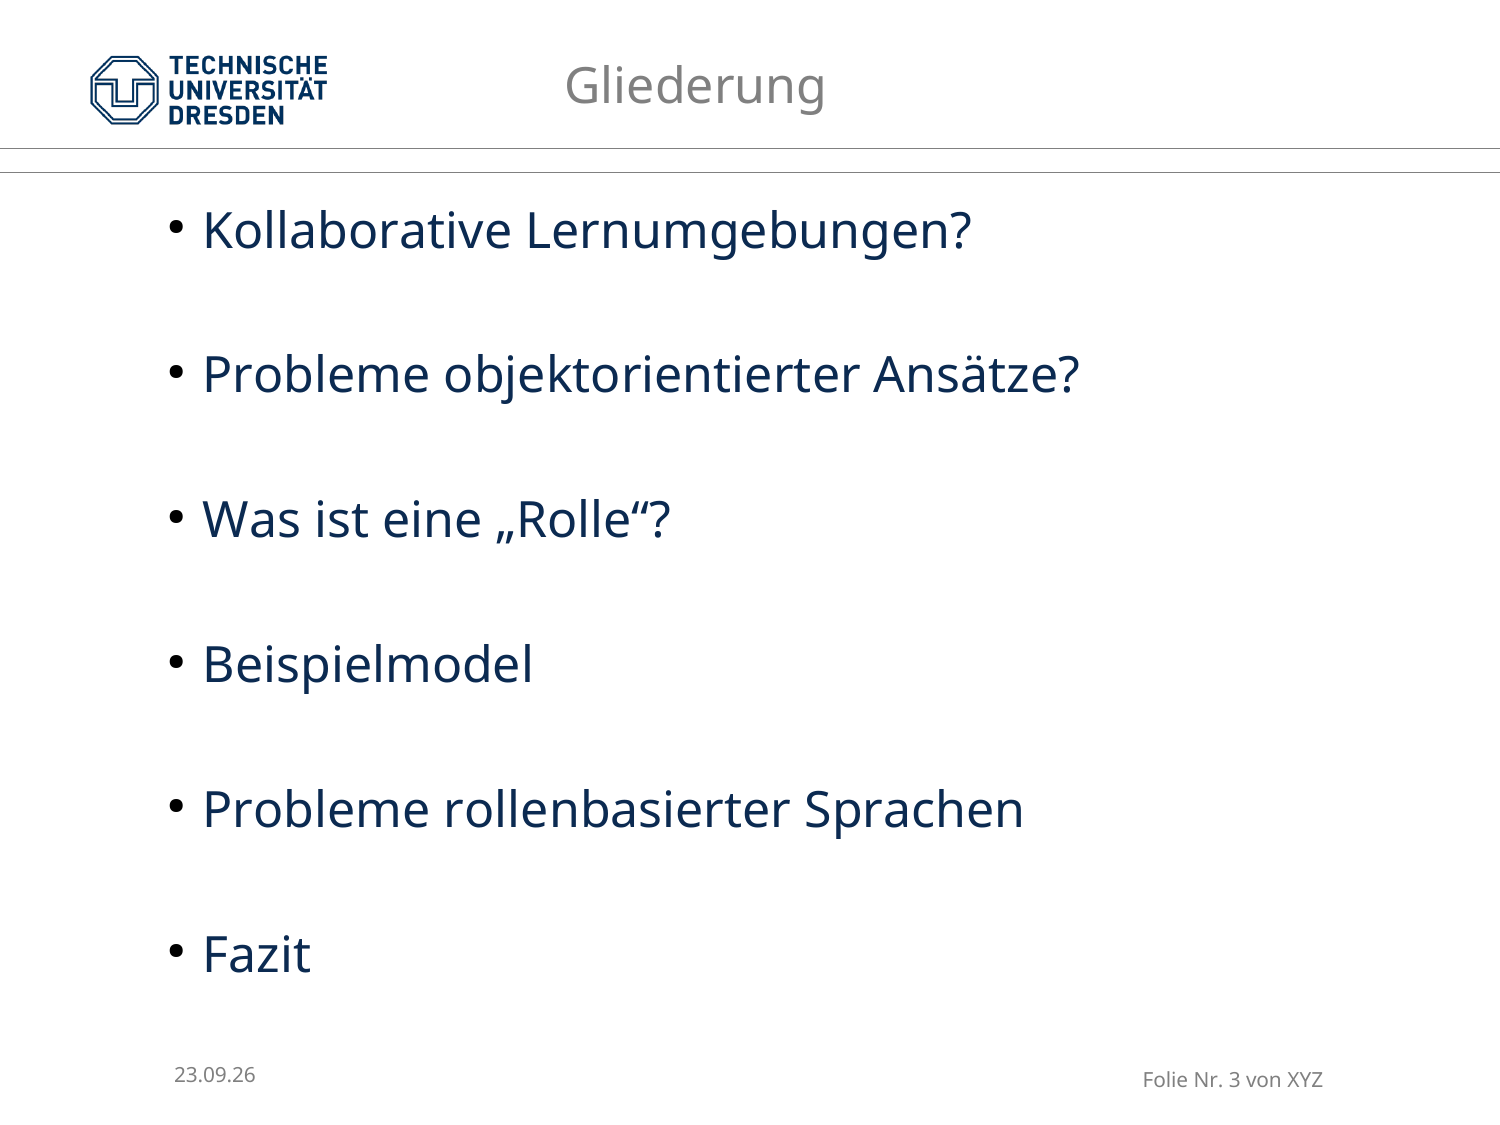

# Gliederung
Kollaborative Lernumgebungen?
Probleme objektorientierter Ansätze?
Was ist eine „Rolle“?
Beispielmodel
Probleme rollenbasierter Sprachen
Fazit